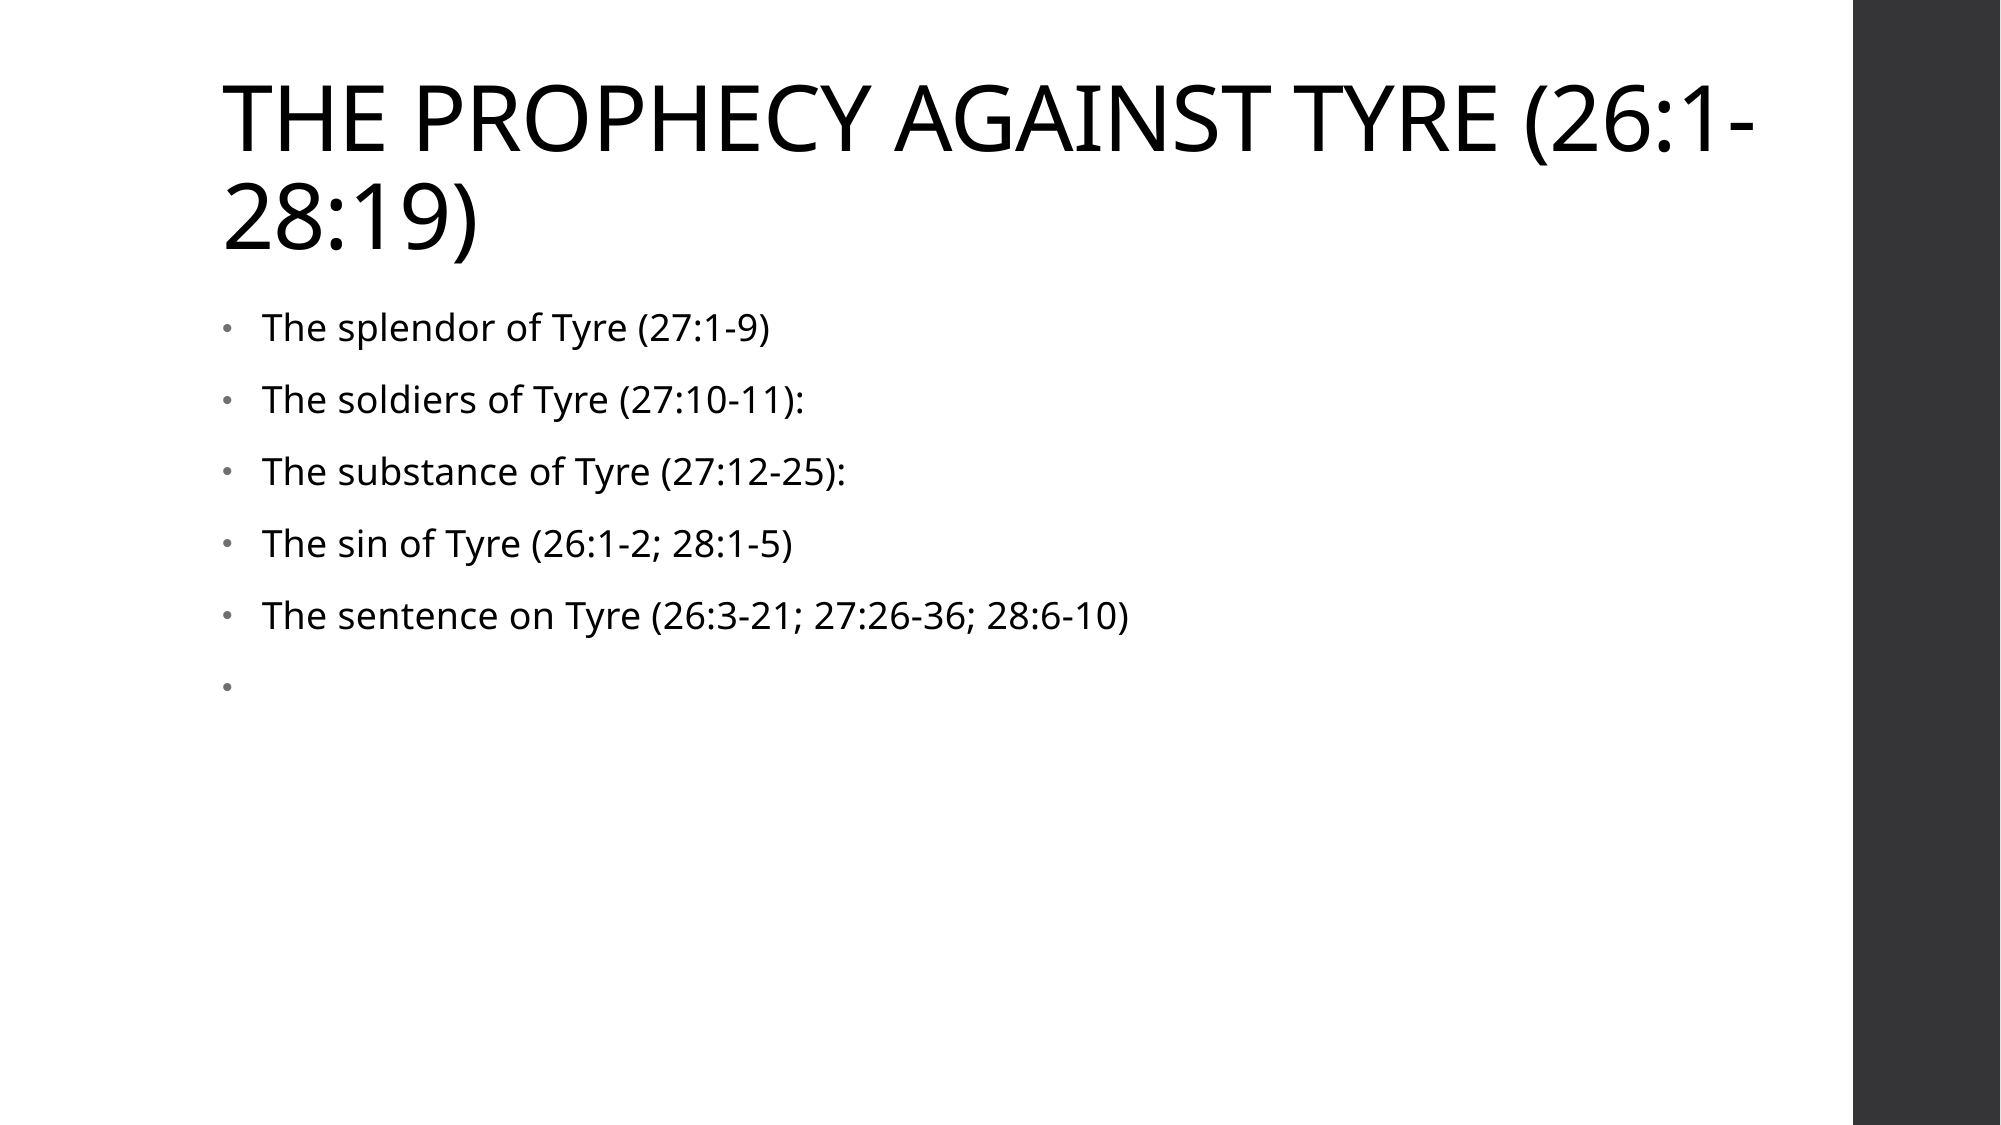

# THE PROPHECY AGAINST TYRE (26:1-28:19)
 The splendor of Tyre (27:1-9)
 The soldiers of Tyre (27:10-11):
 The substance of Tyre (27:12-25):
 The sin of Tyre (26:1-2; 28:1-5)
 The sentence on Tyre (26:3-21; 27:26-36; 28:6-10)